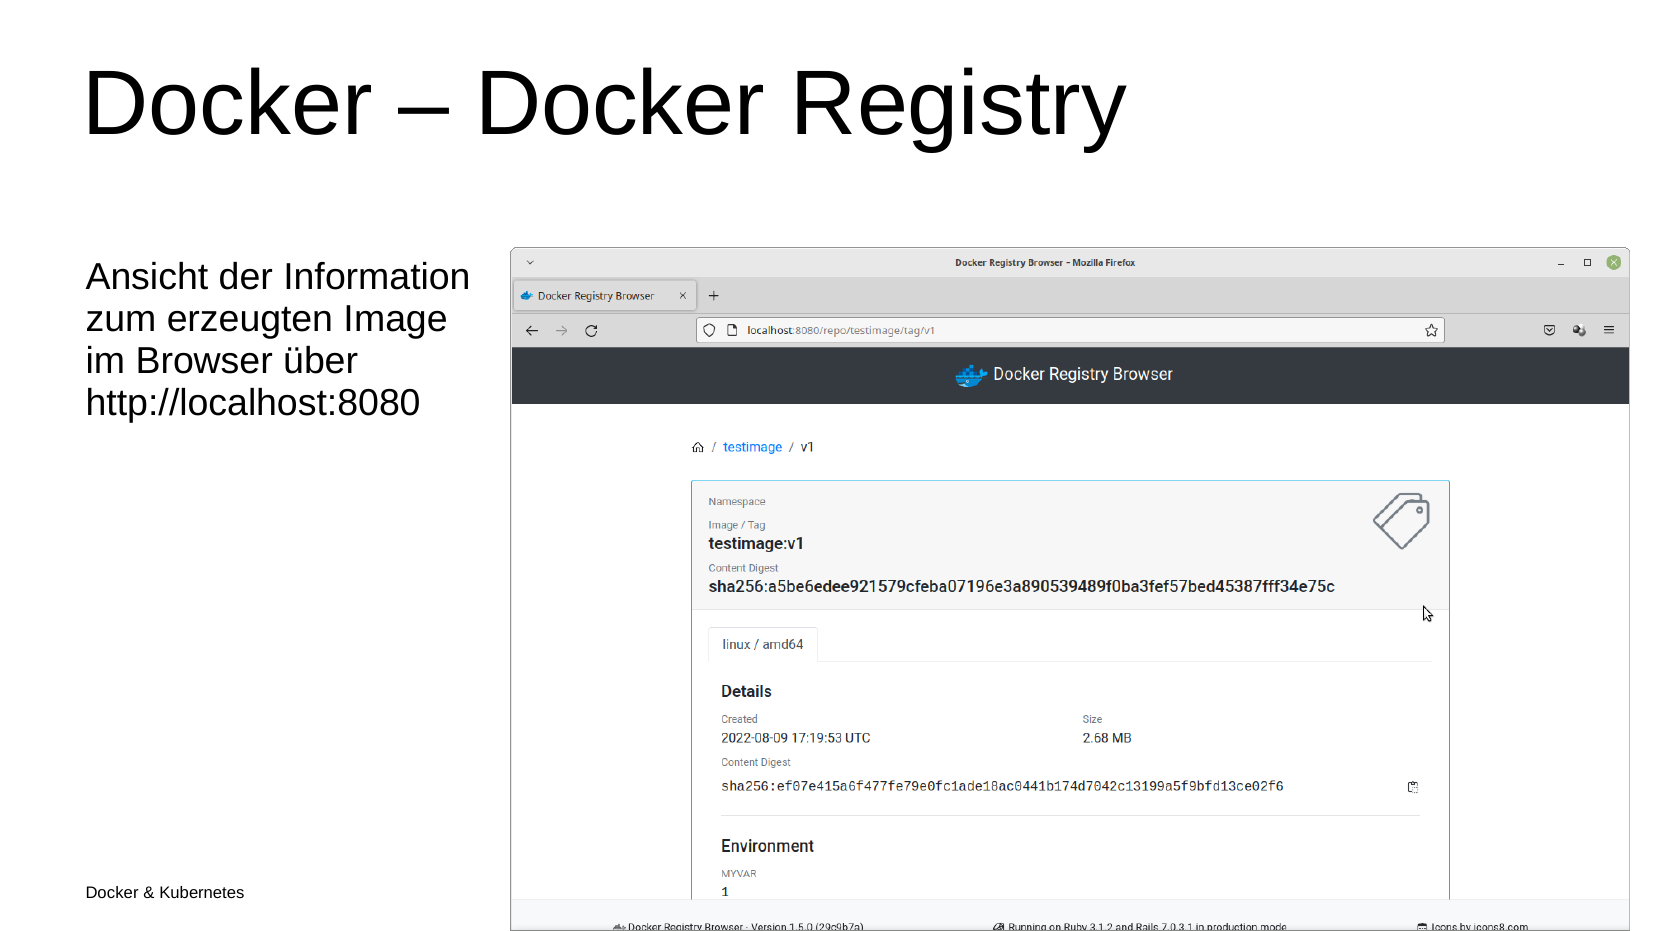

# Docker – Docker Registry
Ansicht der Information zum erzeugten Image im Browser über
http://localhost:8080
Docker & Kubernetes																Dr. Matthias Boldt